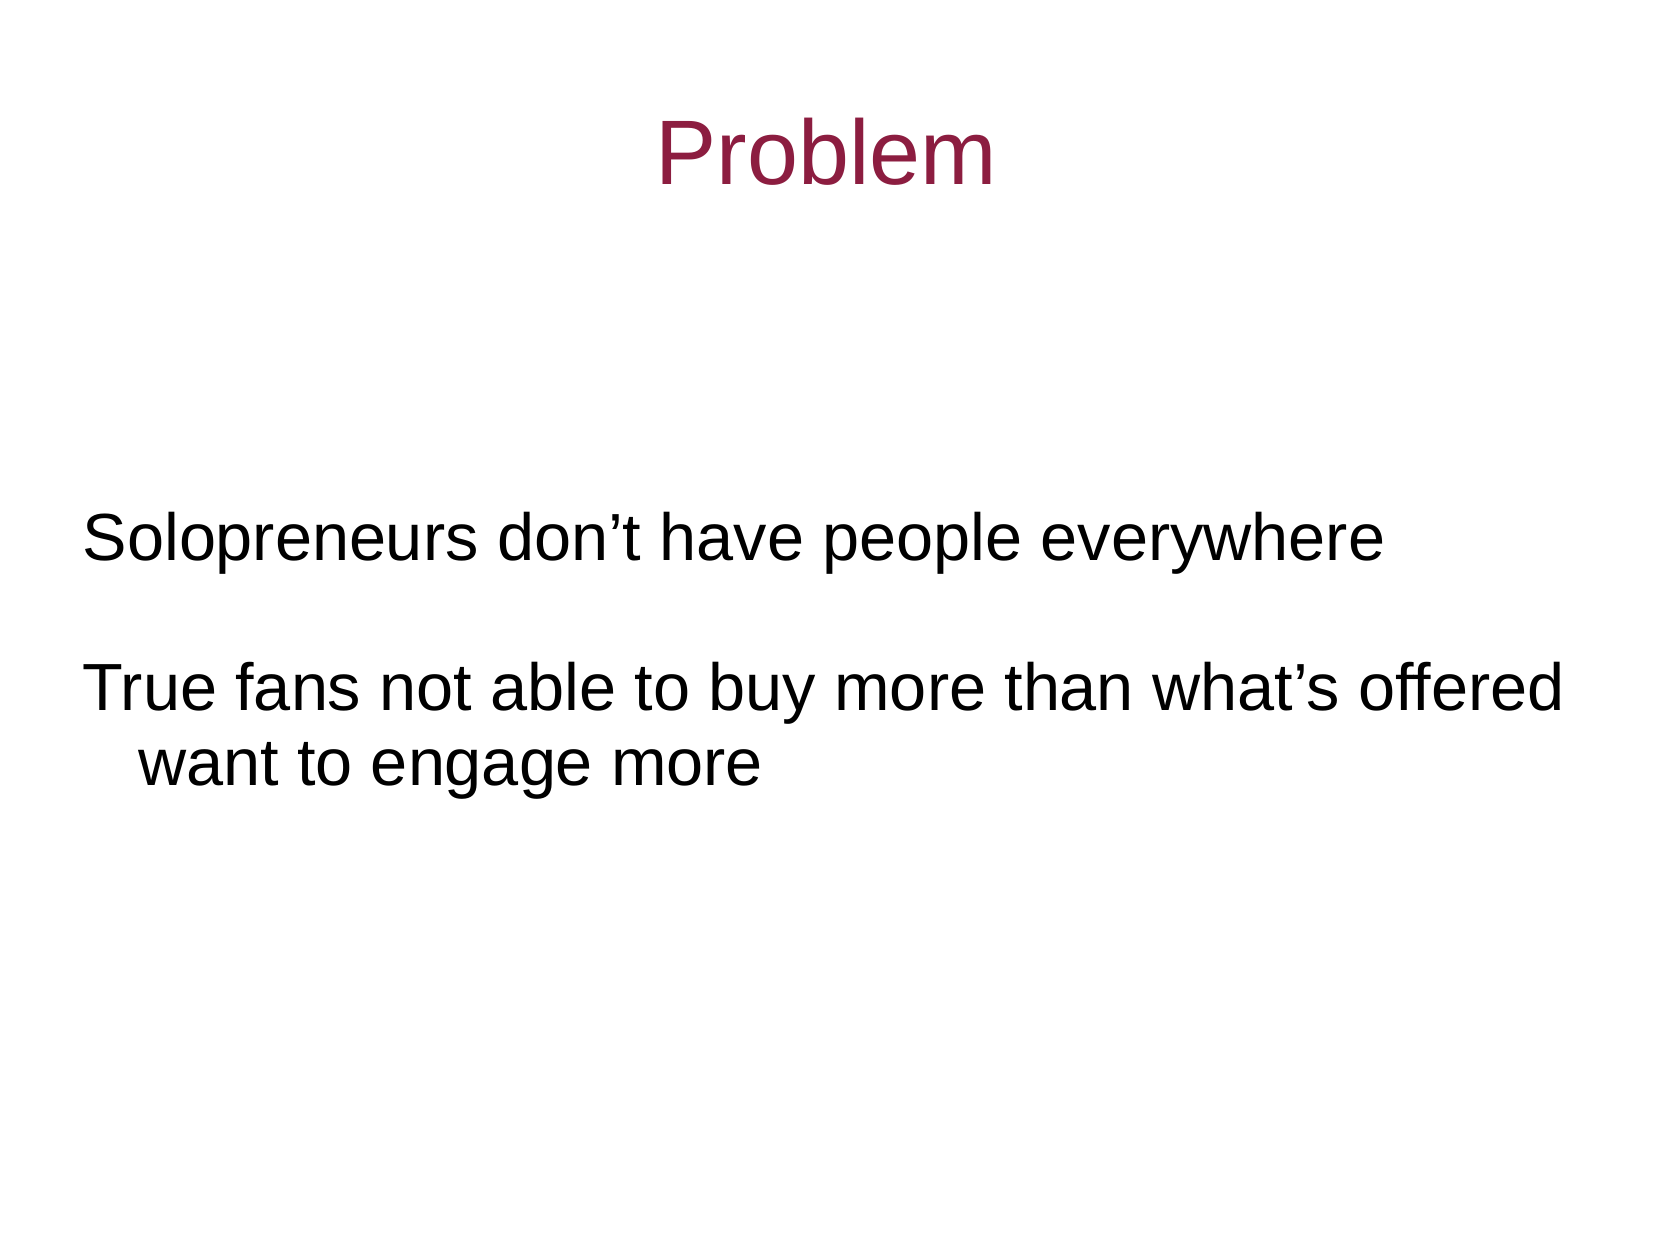

# Problem
Solopreneurs don’t have people everywhere
True fans not able to buy more than what’s offered
 want to engage more